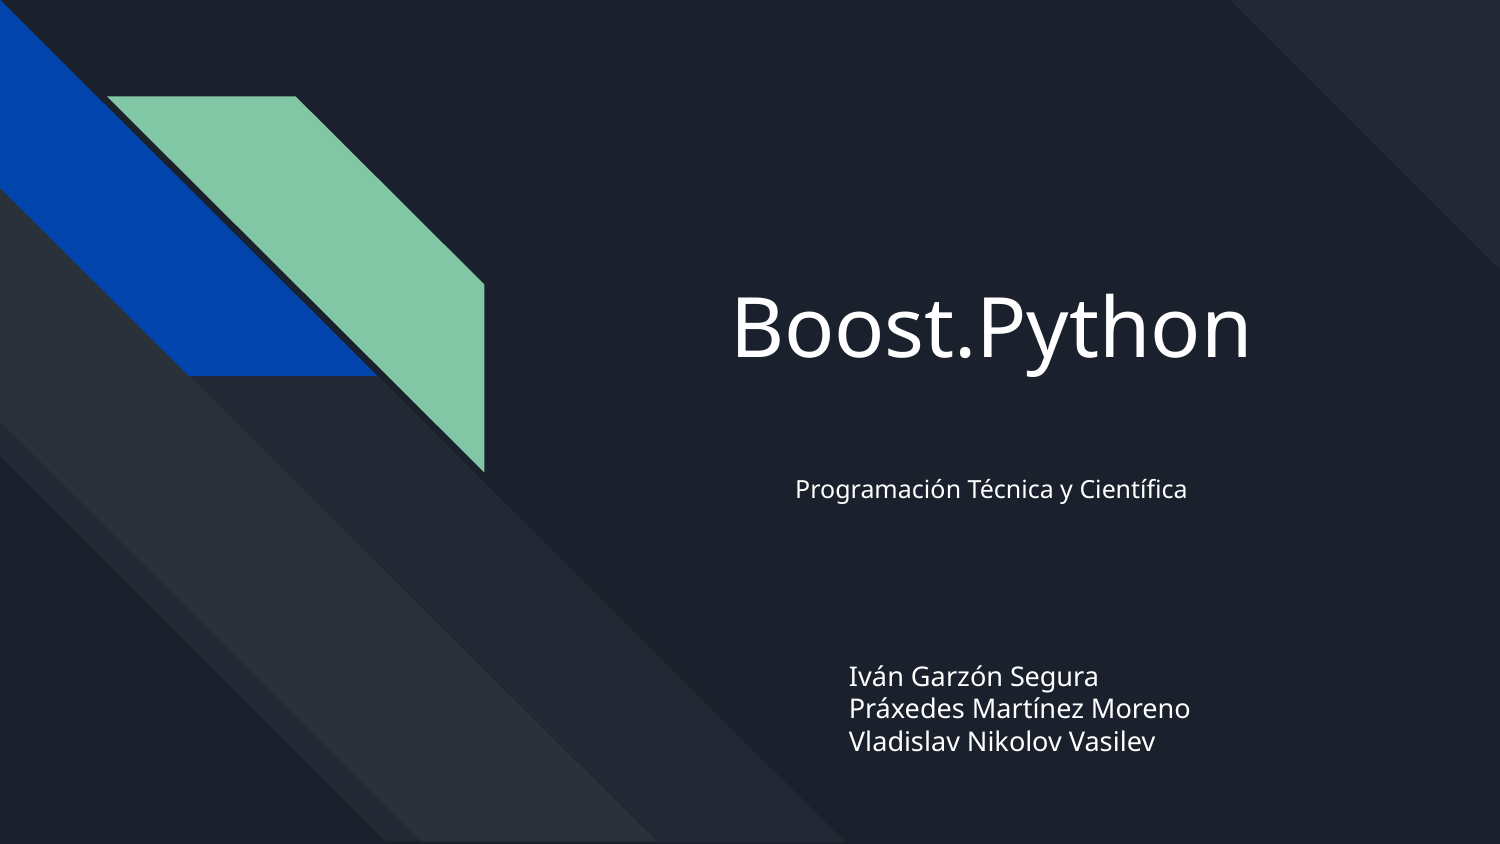

# Boost.Python Programación Técnica y Científica
Iván Garzón Segura
Práxedes Martínez Moreno
Vladislav Nikolov Vasilev